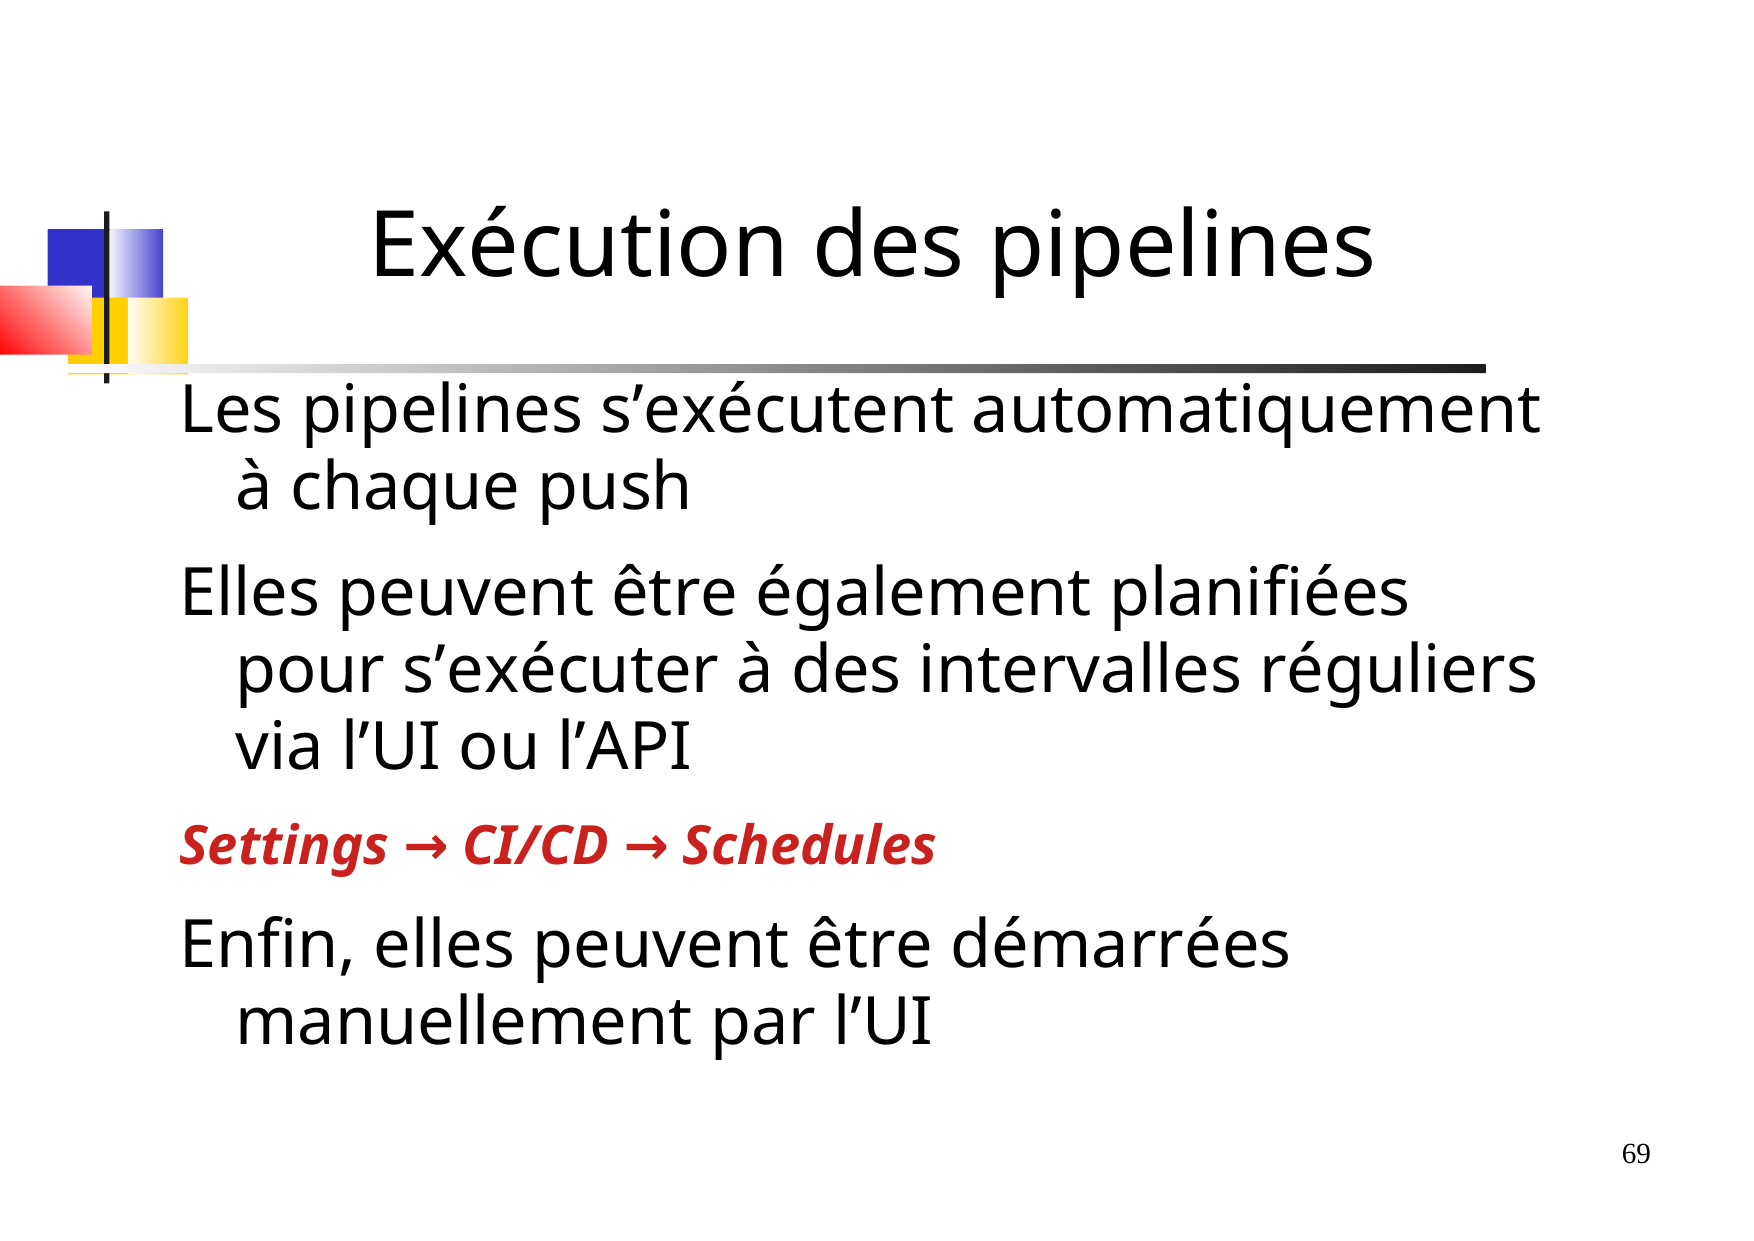

# Exécution des pipelines
Les pipelines s’exécutent automatiquement à chaque push
Elles peuvent être également planifiées pour s’exécuter à des intervalles réguliers via l’UI ou l’API
Settings → CI/CD → Schedules
Enfin, elles peuvent être démarrées manuellement par l’UI